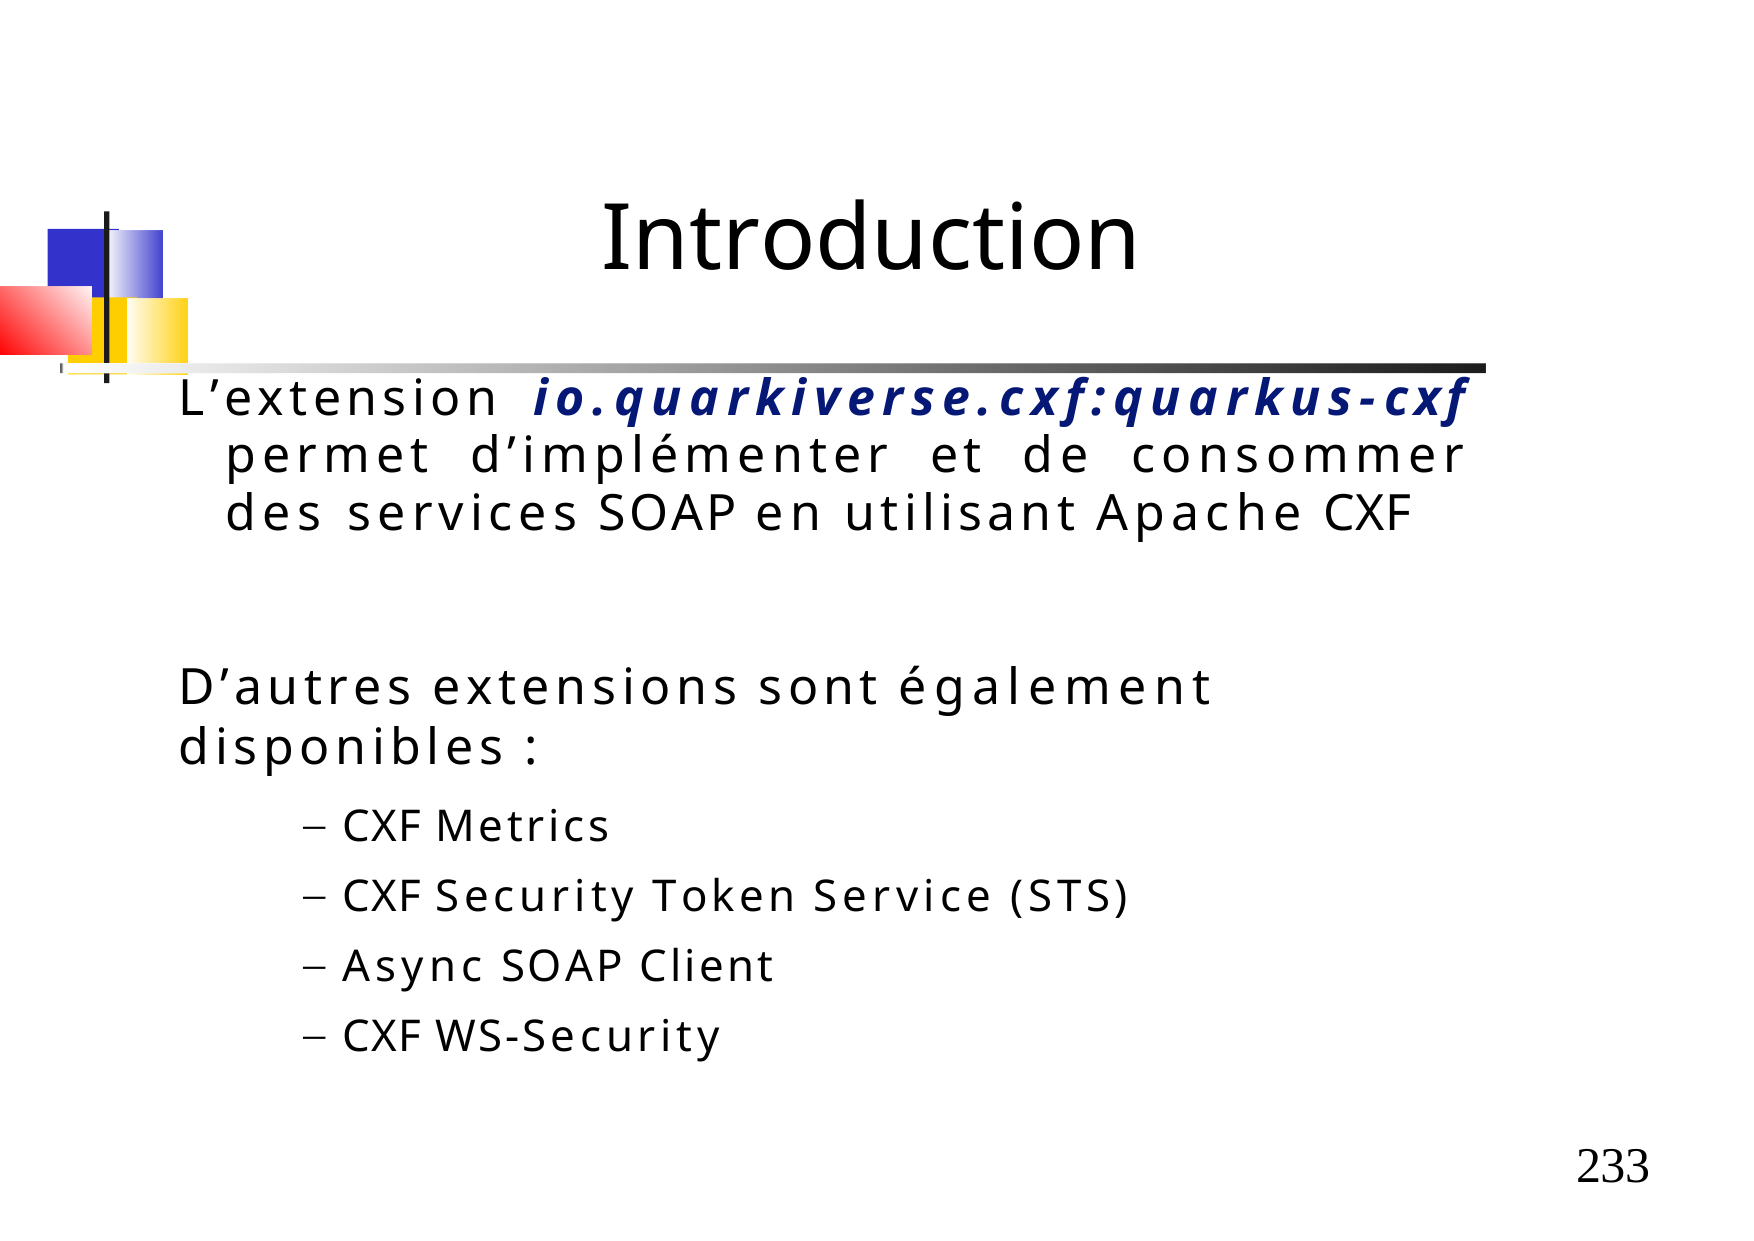

# Introduction
L’extension io.quarkiverse.cxf:quarkus-cxf permet d’implémenter et de consommer des services SOAP en utilisant Apache CXF
D’autres extensions sont également disponibles :
CXF Metrics
CXF Security Token Service (STS)
Async SOAP Client
CXF WS-Security
233